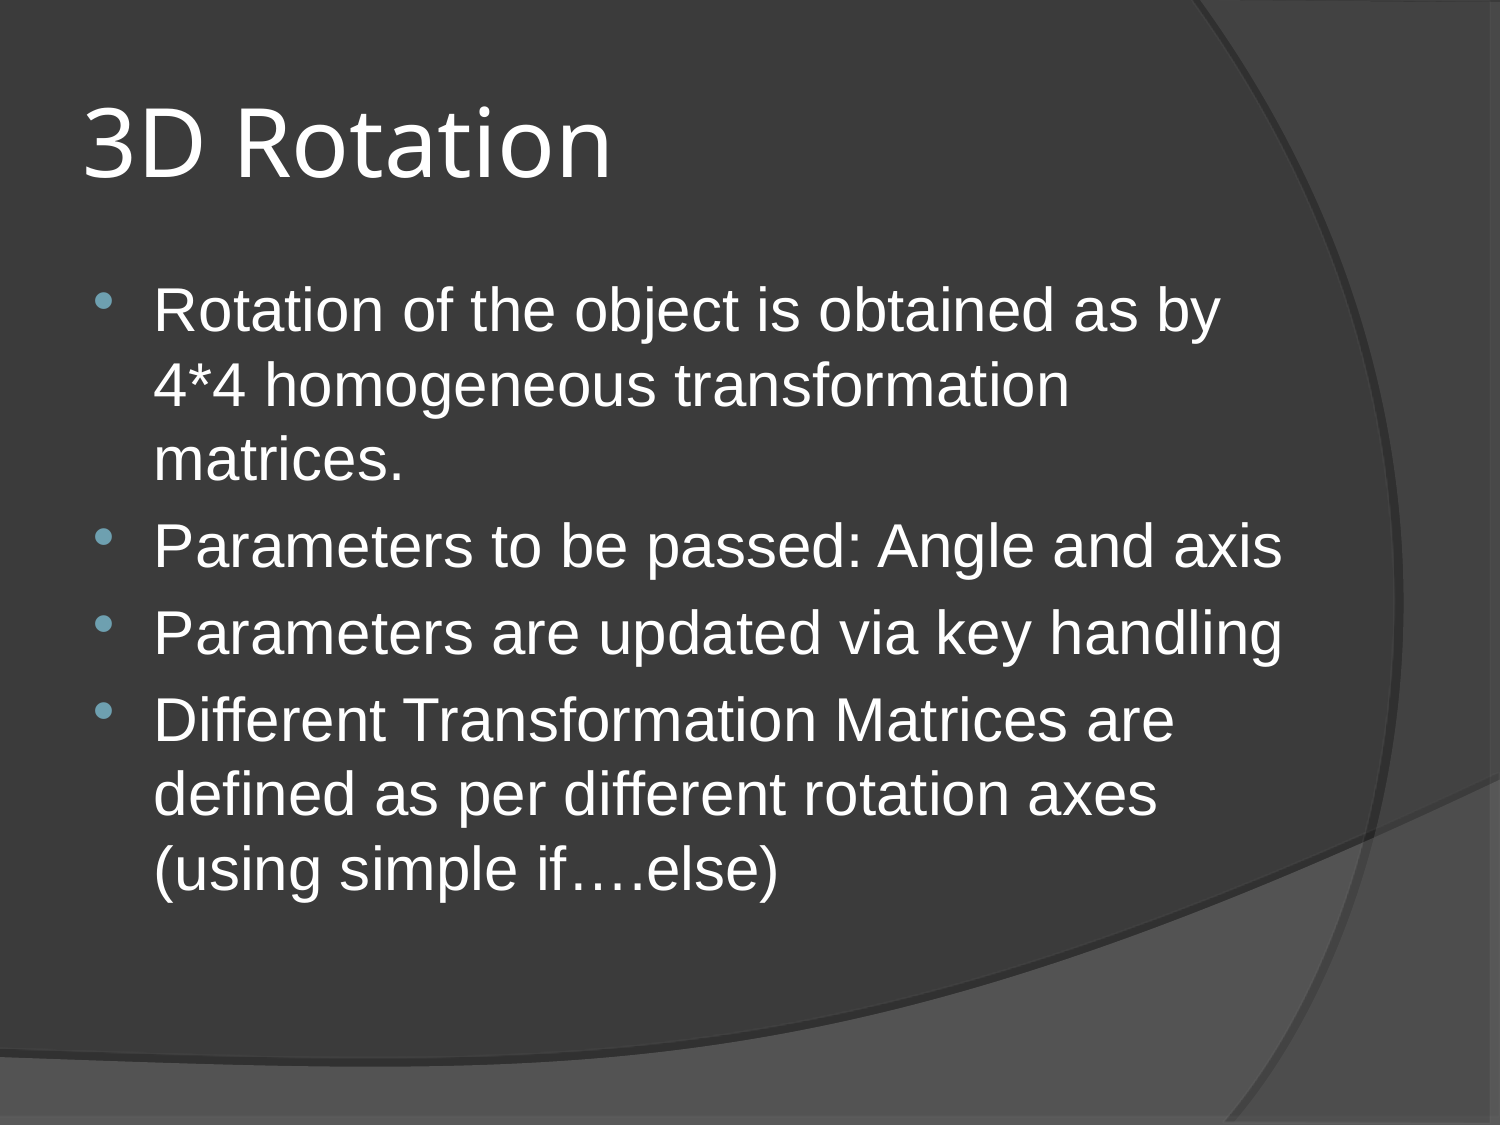

# 3D Rotation
Rotation of the object is obtained as by 4*4 homogeneous transformation matrices.
Parameters to be passed: Angle and axis
Parameters are updated via key handling
Different Transformation Matrices are defined as per different rotation axes (using simple if….else)